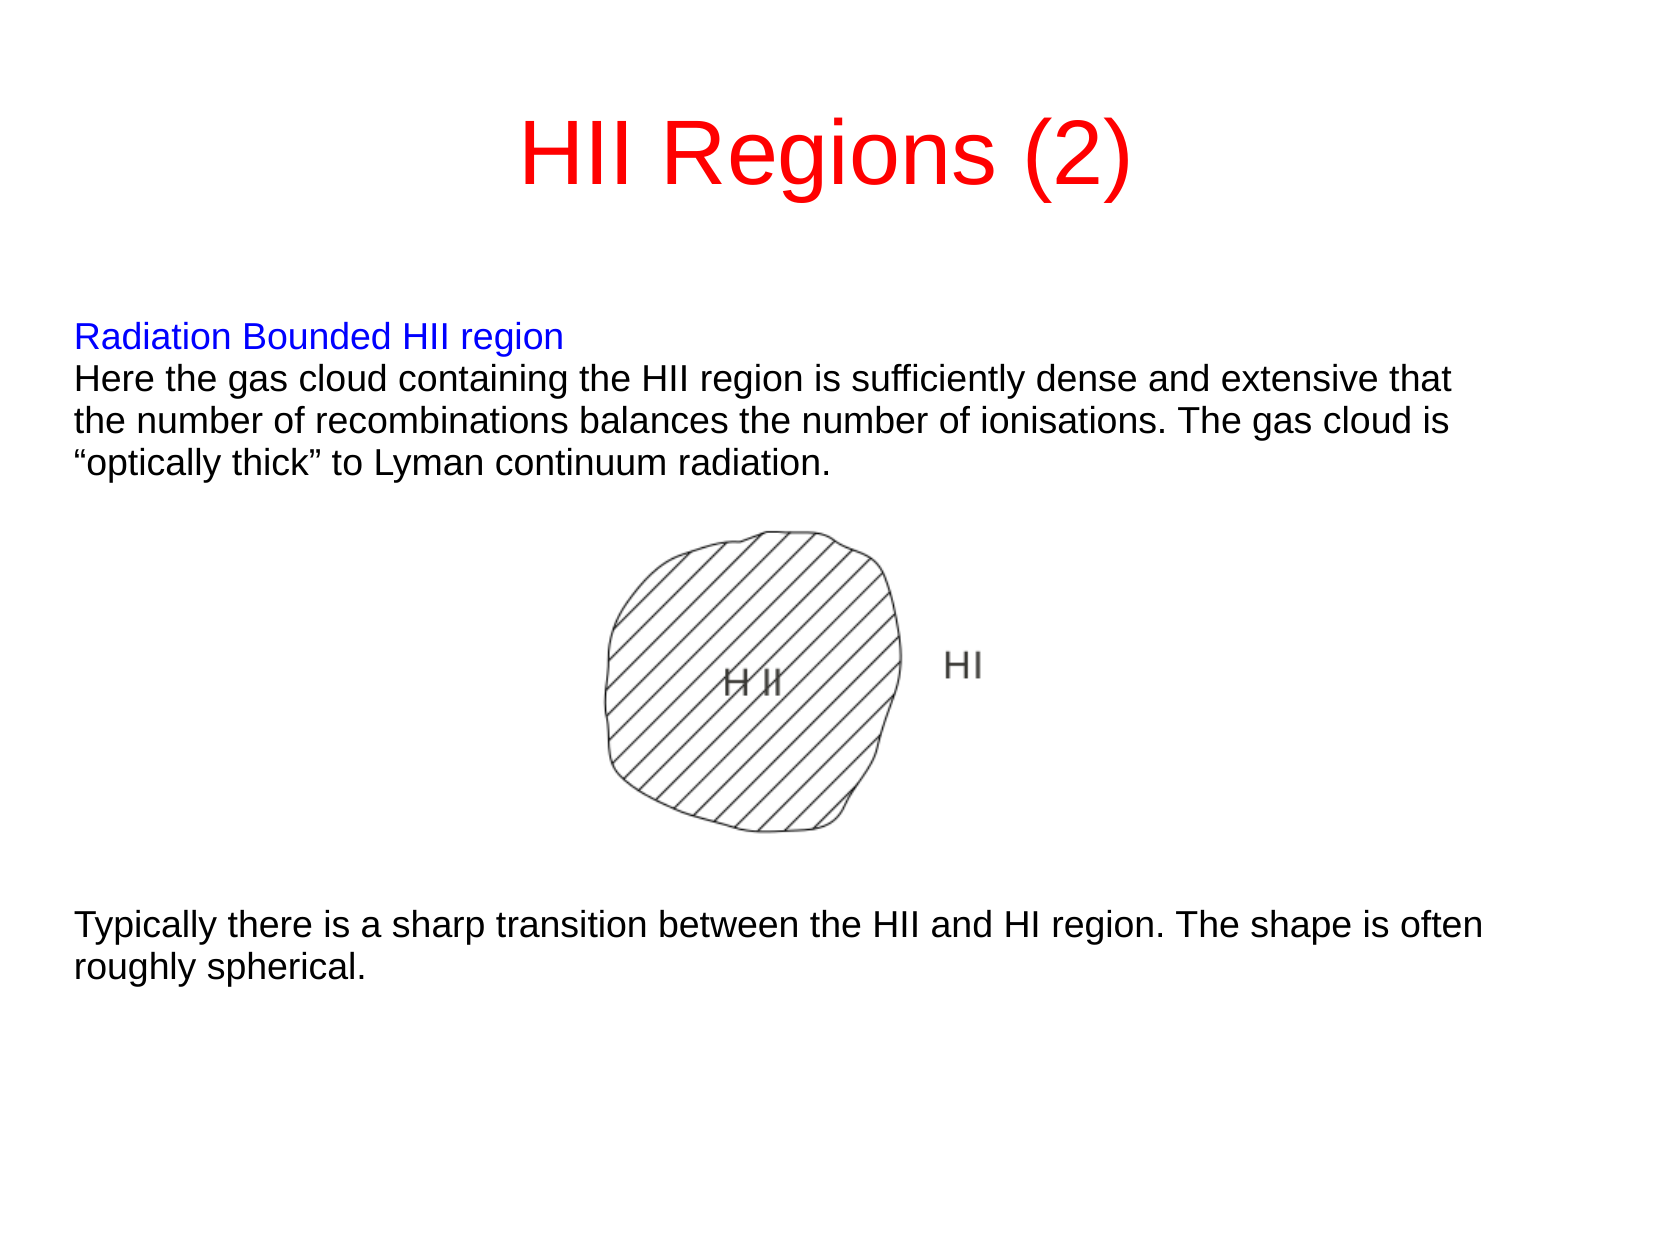

# HII Regions (2)
Radiation Bounded HII region
Here the gas cloud containing the HII region is sufficiently dense and extensive that
the number of recombinations balances the number of ionisations. The gas cloud is
“optically thick” to Lyman continuum radiation.
Typically there is a sharp transition between the HII and HI region. The shape is often
roughly spherical.